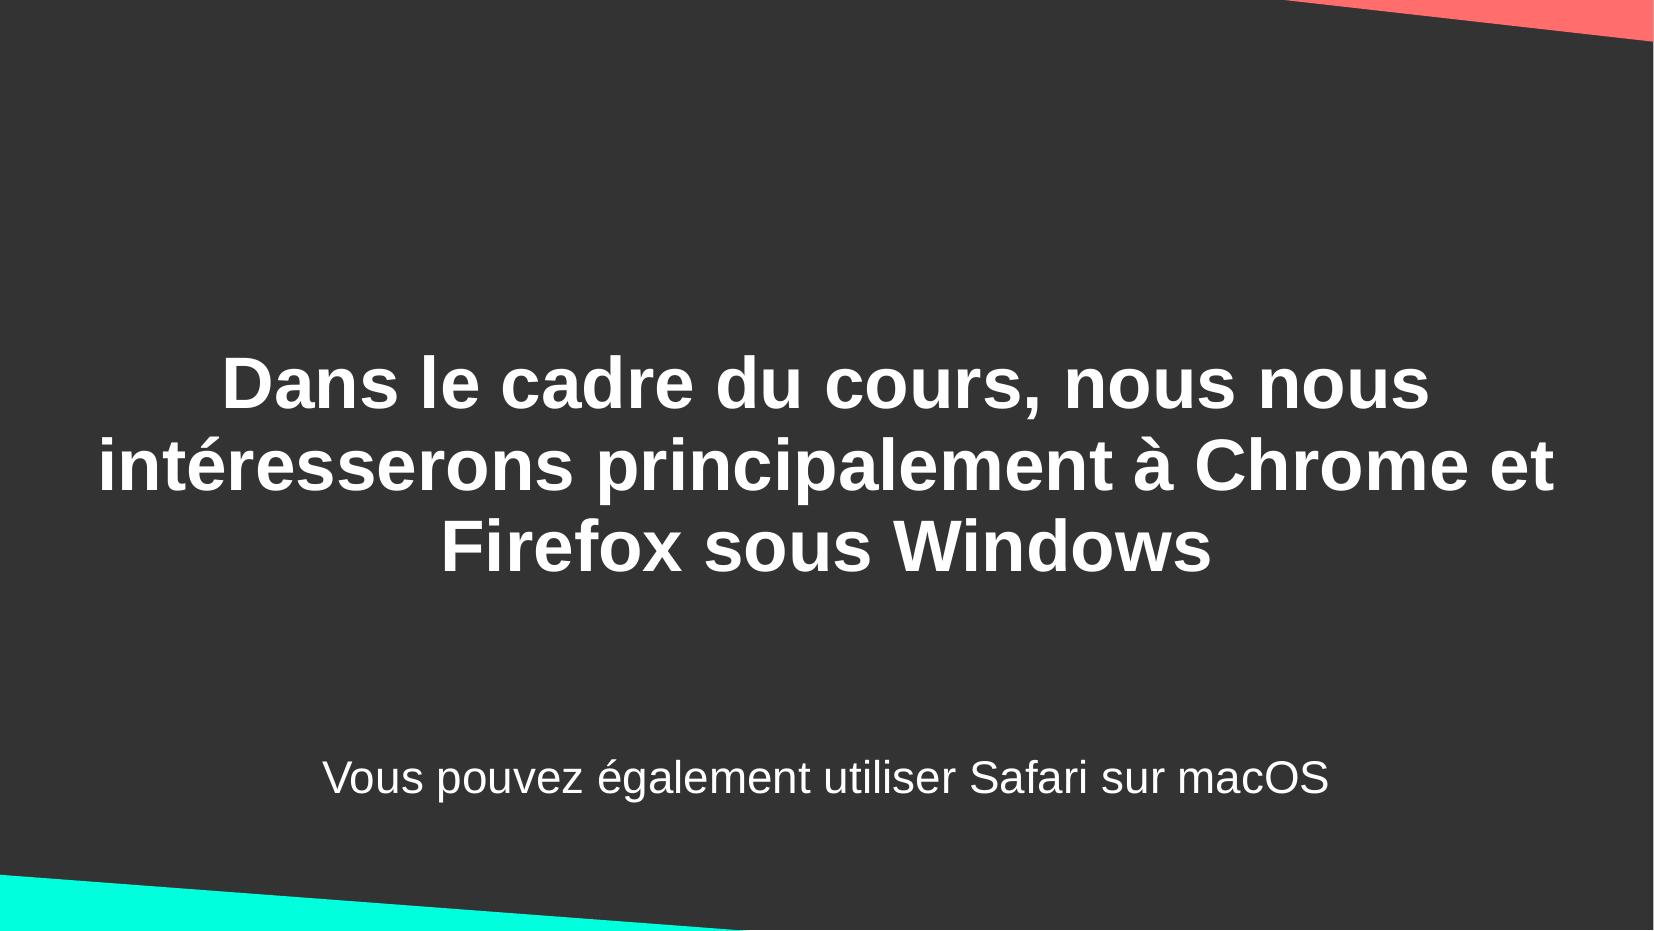

# Dans le cadre du cours, nous nous intéresserons principalement à Chrome et Firefox sous Windows
Vous pouvez également utiliser Safari sur macOS